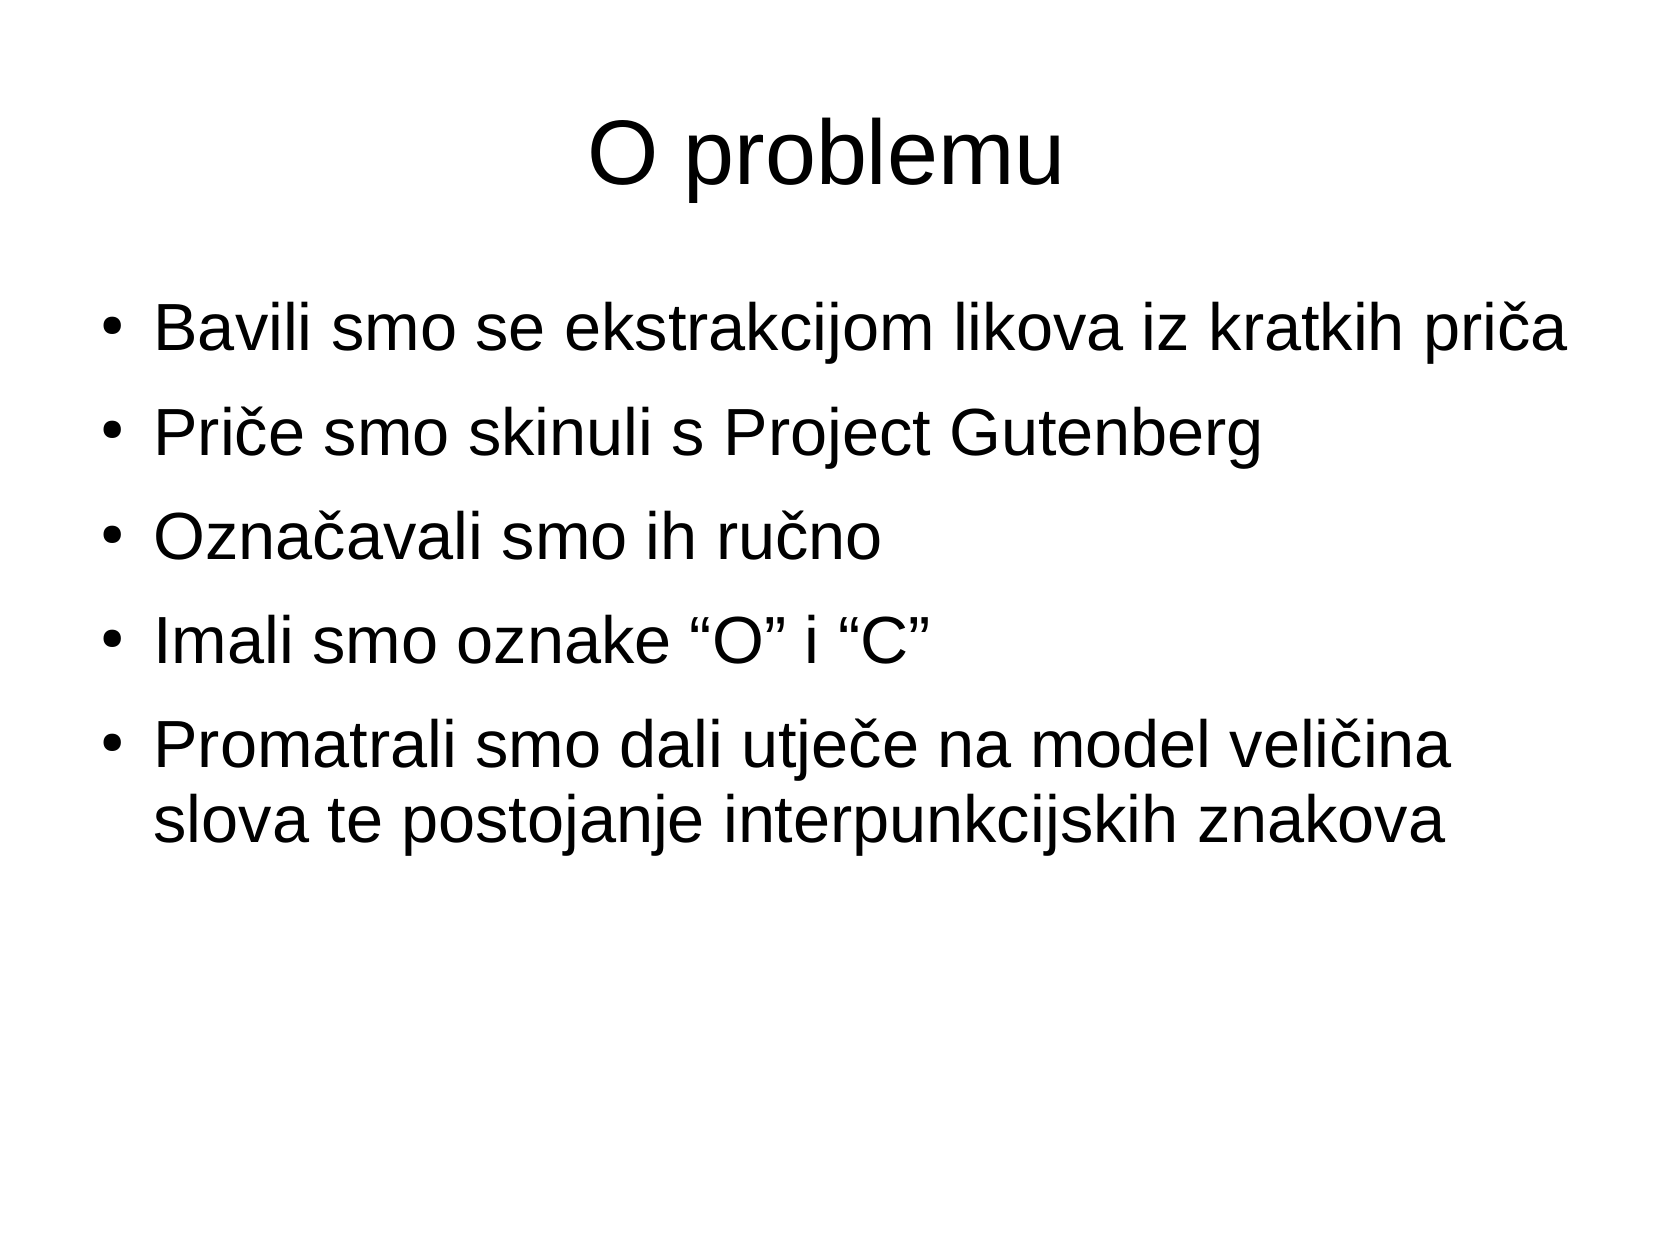

# O problemu
Bavili smo se ekstrakcijom likova iz kratkih priča
Priče smo skinuli s Project Gutenberg
Označavali smo ih ručno
Imali smo oznake “O” i “C”
Promatrali smo dali utječe na model veličina slova te postojanje interpunkcijskih znakova